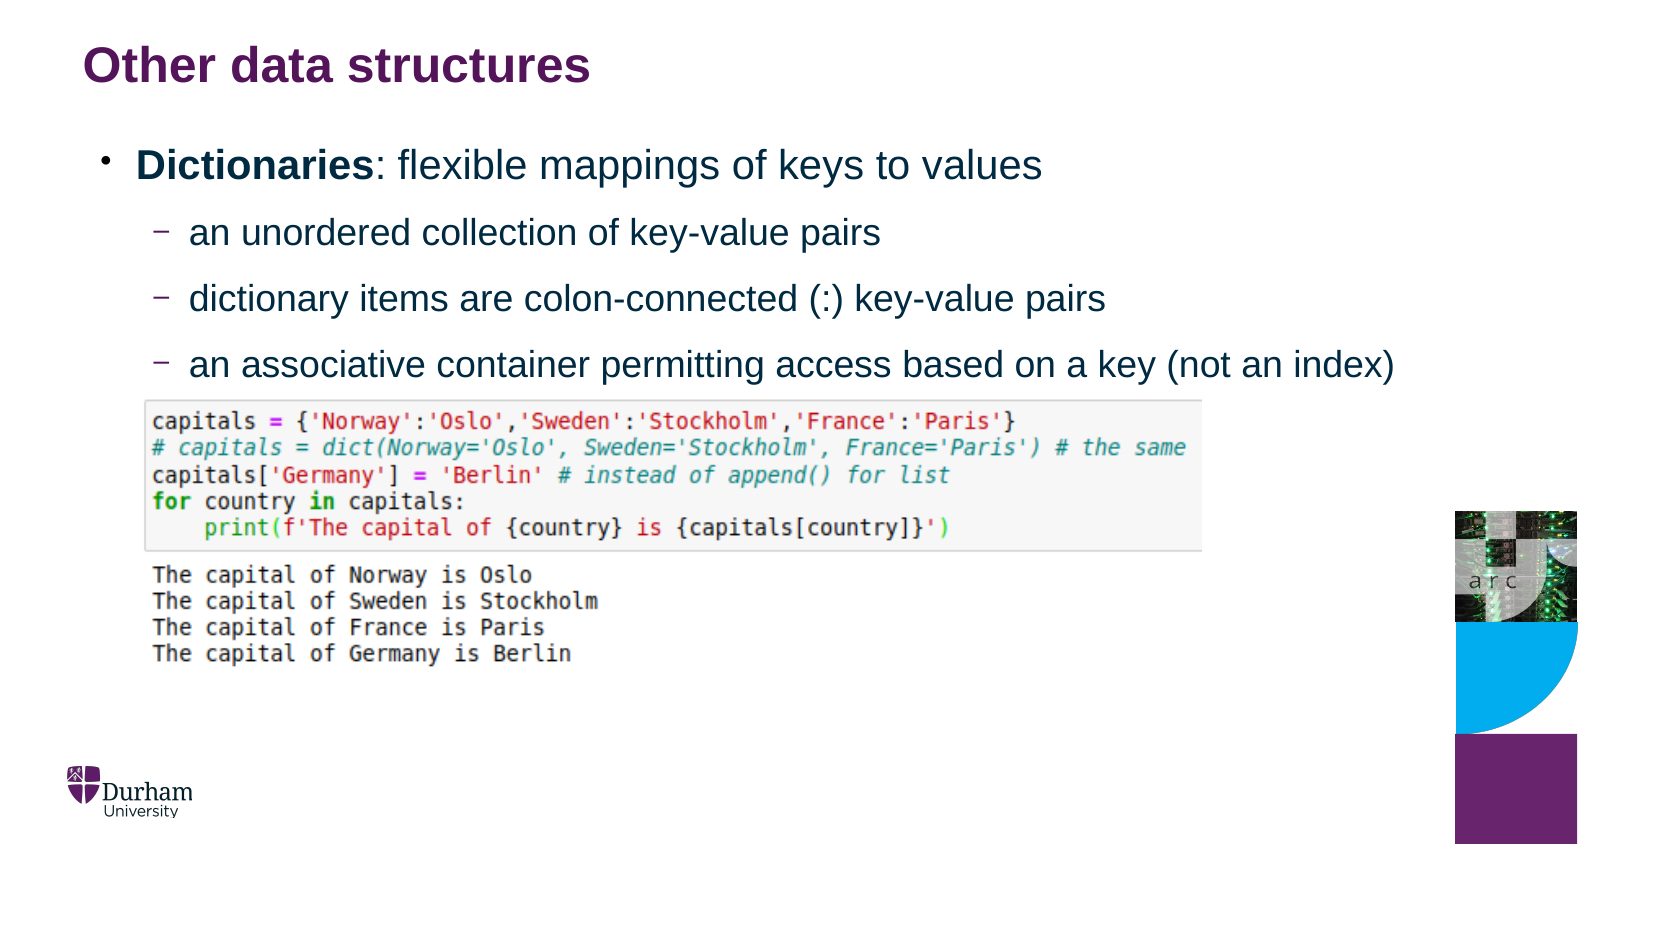

# Other data structures
Dictionaries: flexible mappings of keys to values
an unordered collection of key-value pairs
dictionary items are colon-connected (:) key-value pairs
an associative container permitting access based on a key (not an index)